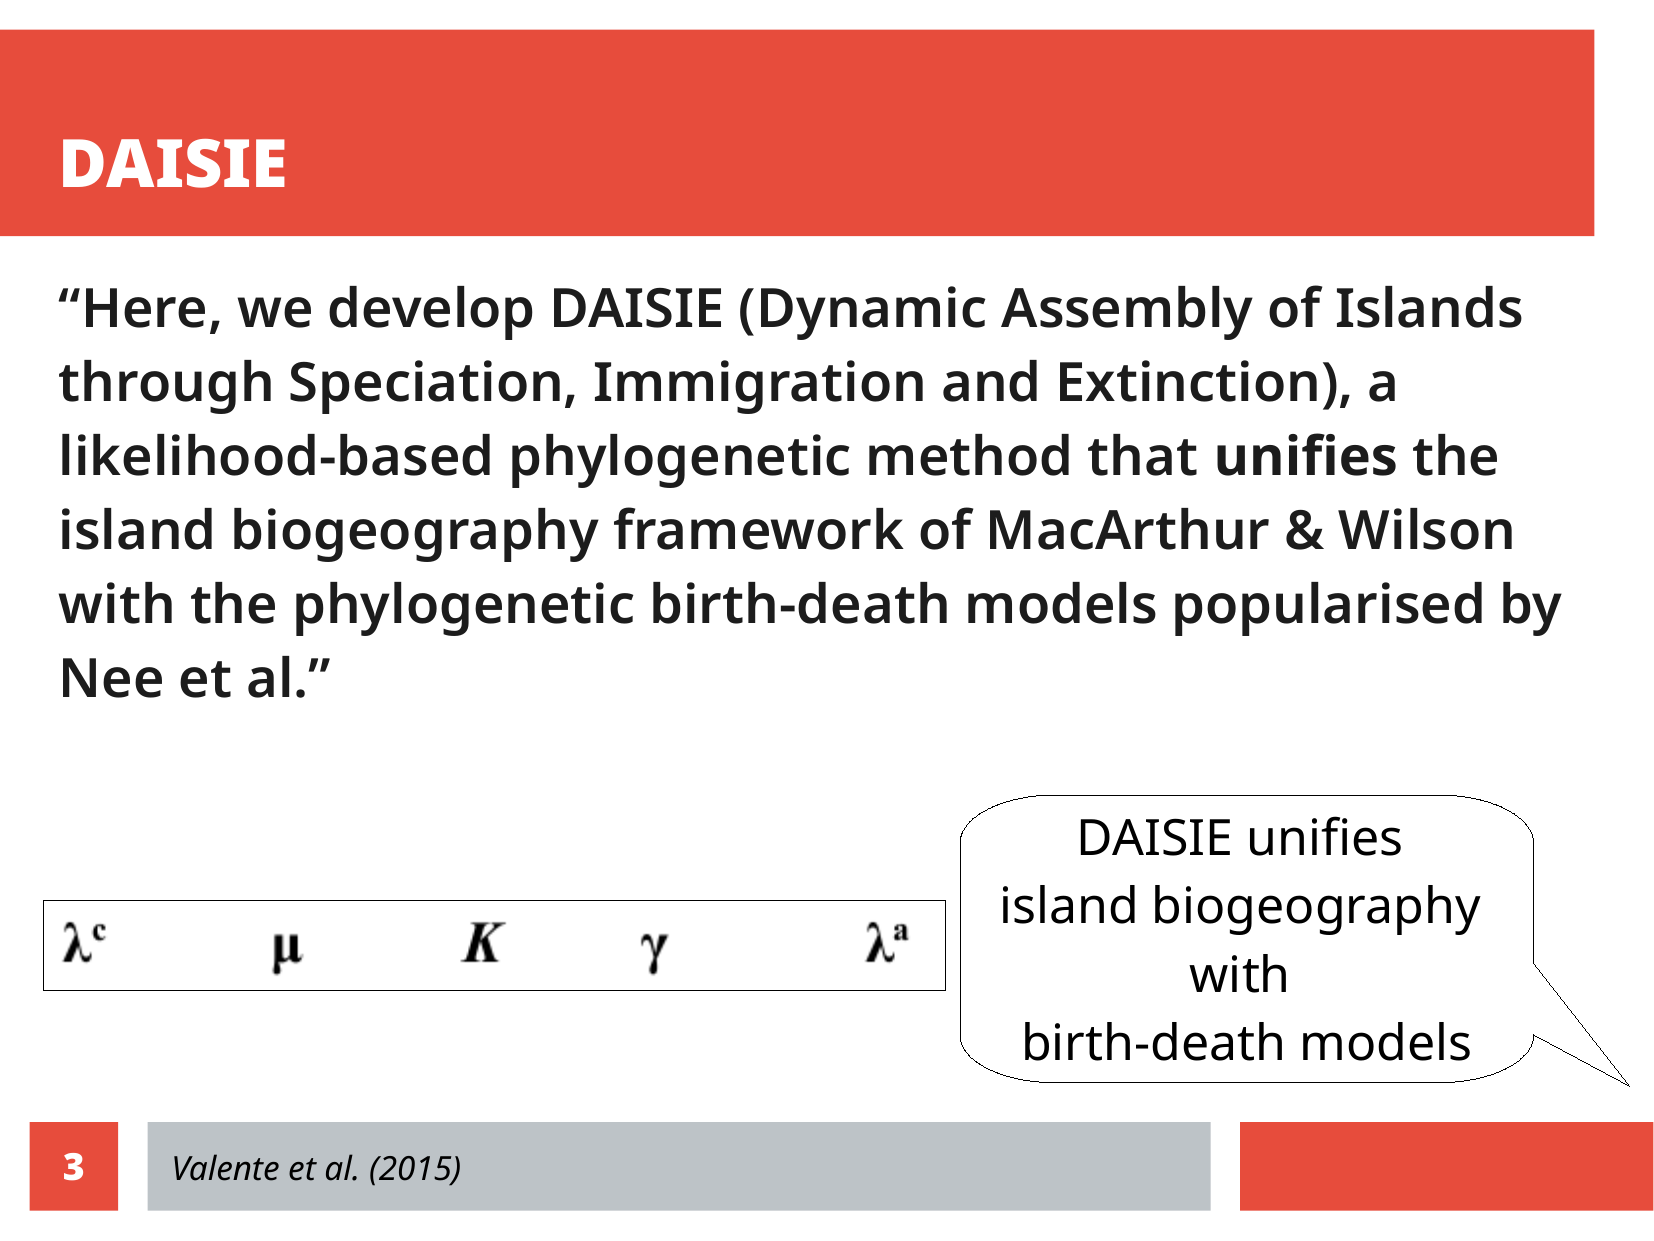

# DAISIE
“Here, we develop DAISIE (Dynamic Assembly of Islands through Speciation, Immigration and Extinction), a likelihood-based phylogenetic method that unifies the island biogeography framework of MacArthur & Wilson with the phylogenetic birth-death models popularised by Nee et al.”
DAISIE unifies
island biogeography
with
birth-death models
3
Valente et al. (2015)